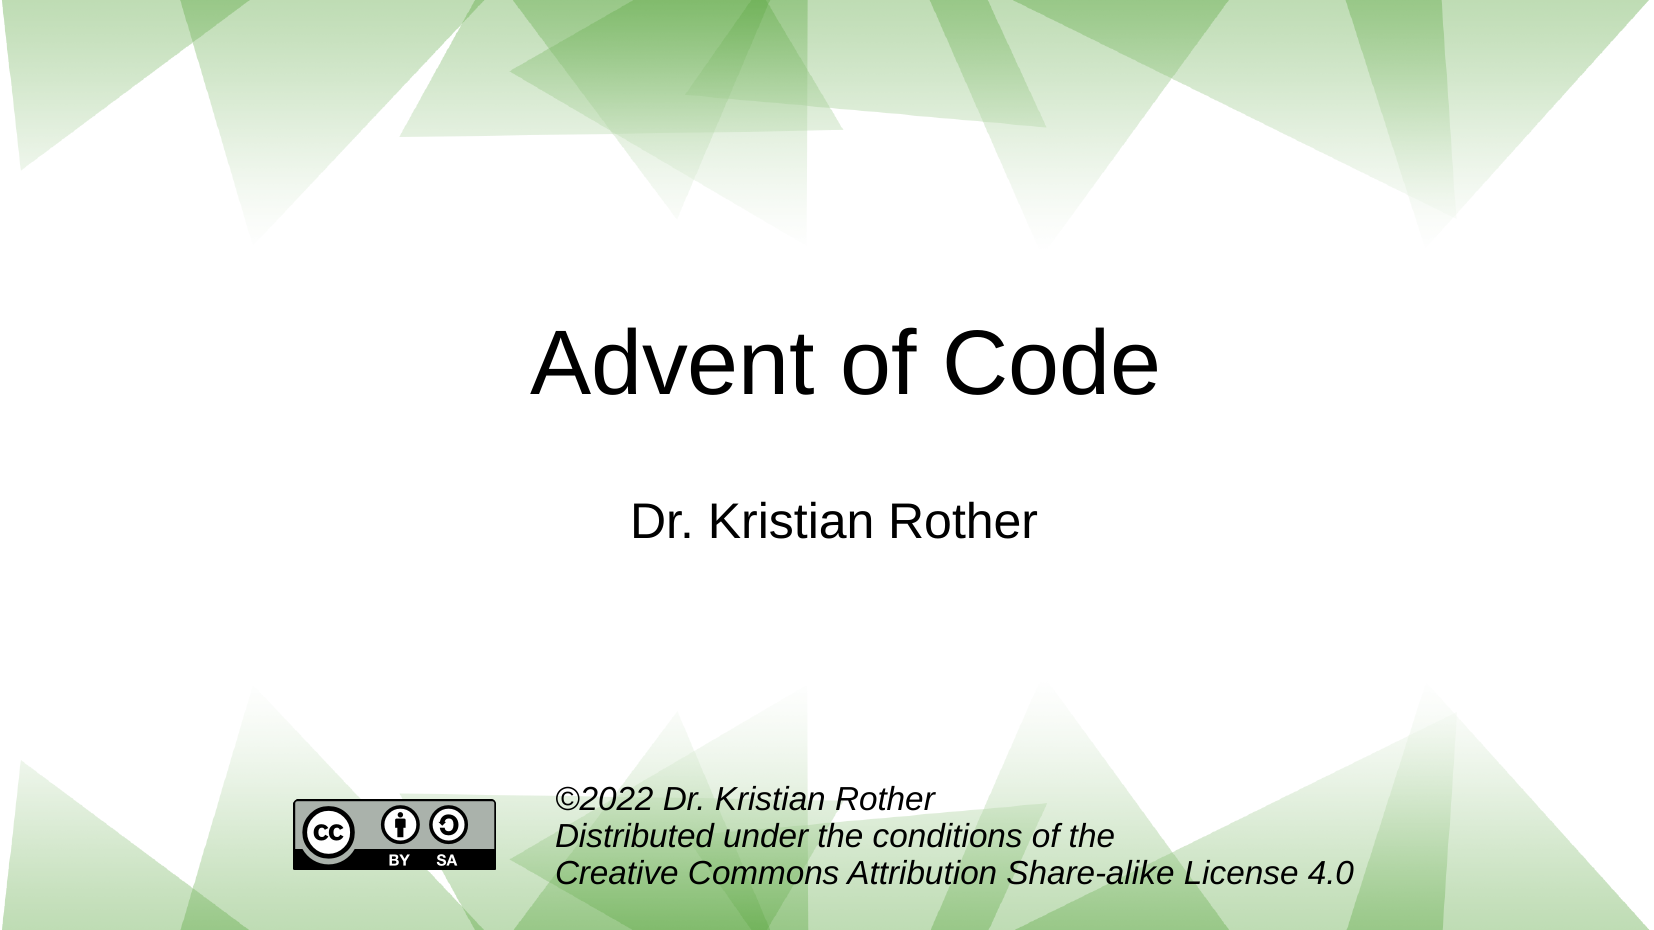

# Advent of Code
Dr. Kristian Rother
©2022 Dr. Kristian Rother
Distributed under the conditions of the
Creative Commons Attribution Share-alike License 4.0